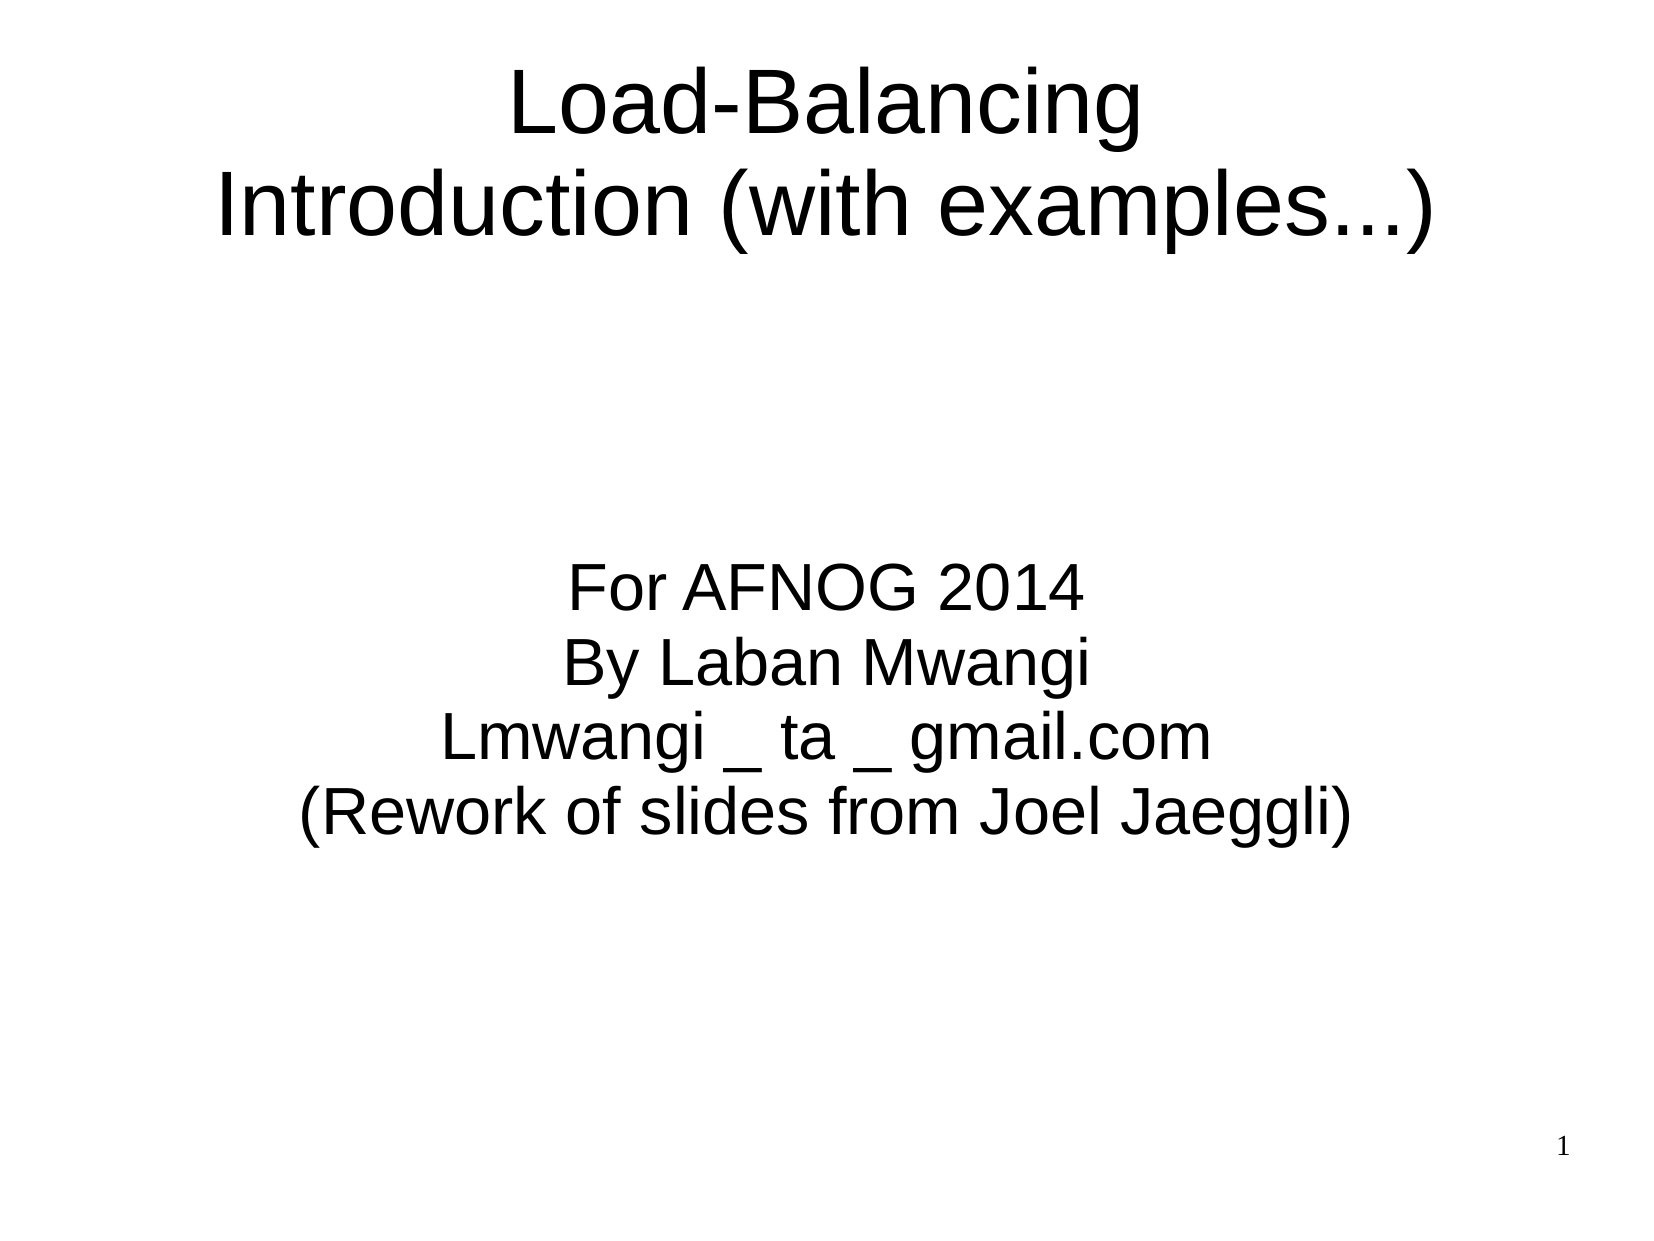

# Load-Balancing Introduction (with examples...)
For AFNOG 2014
By Laban Mwangi
Lmwangi _ ta _ gmail.com
(Rework of slides from Joel Jaeggli)
1